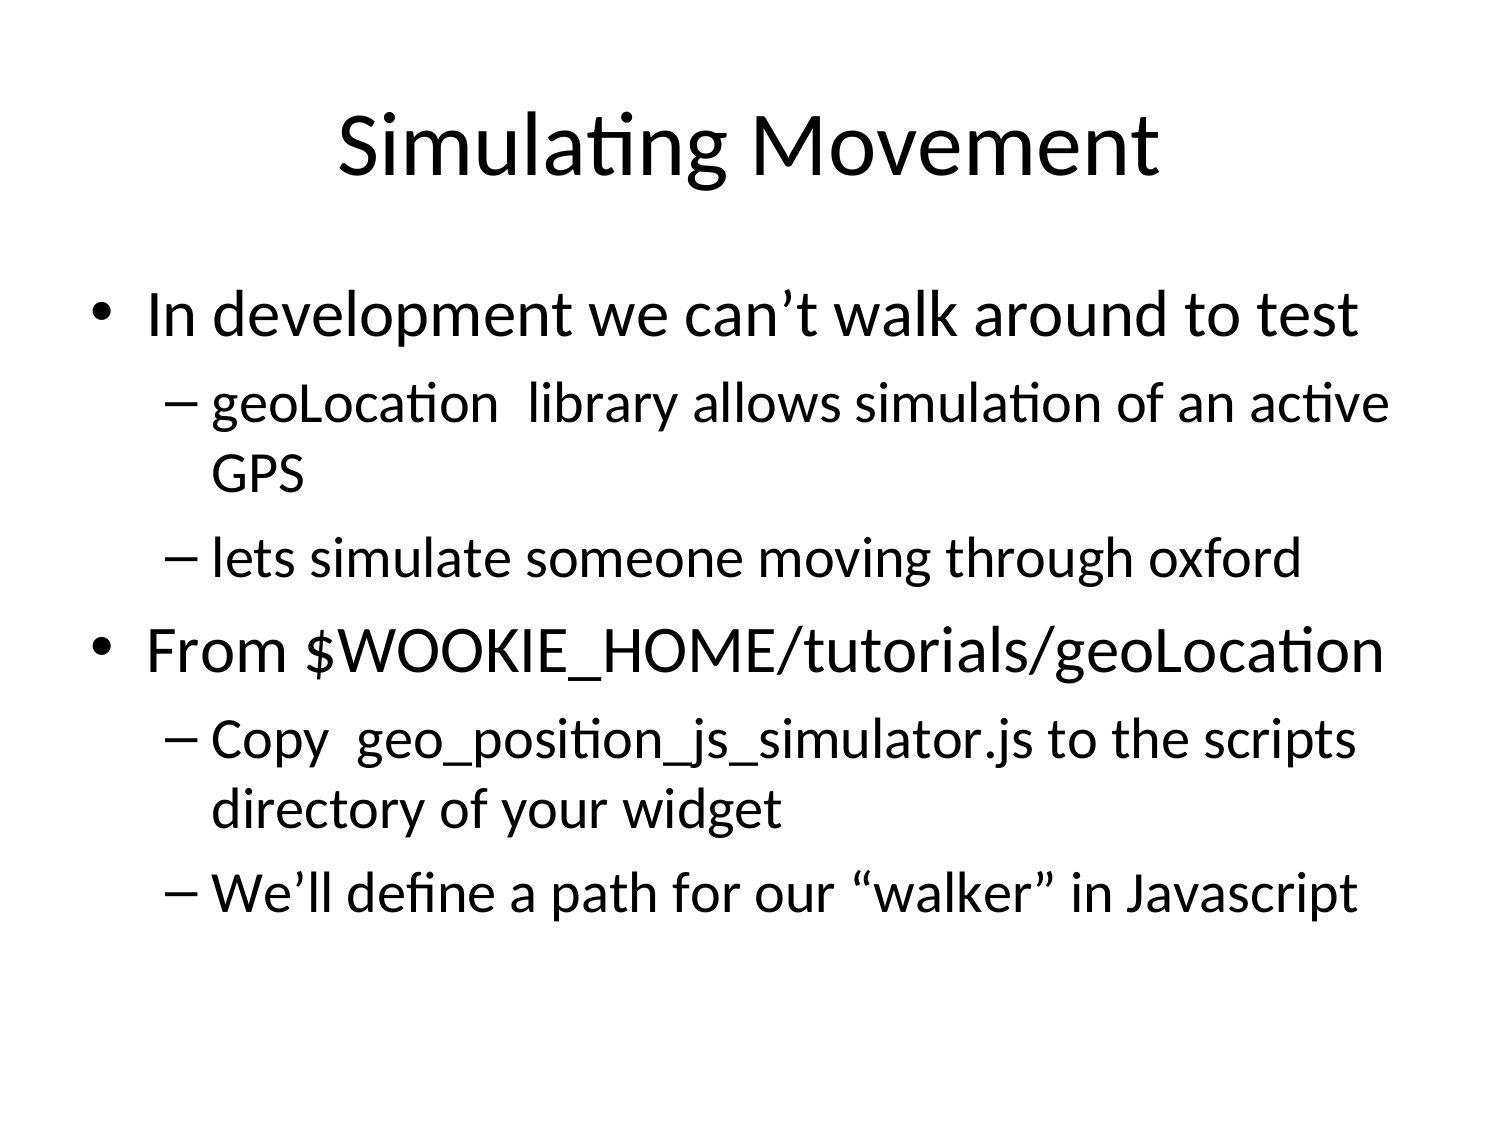

# Simulating Movement
In development we can’t walk around to test
geoLocation library allows simulation of an active GPS
lets simulate someone moving through oxford
From $WOOKIE_HOME/tutorials/geoLocation
Copy geo_position_js_simulator.js to the scripts directory of your widget
We’ll define a path for our “walker” in Javascript